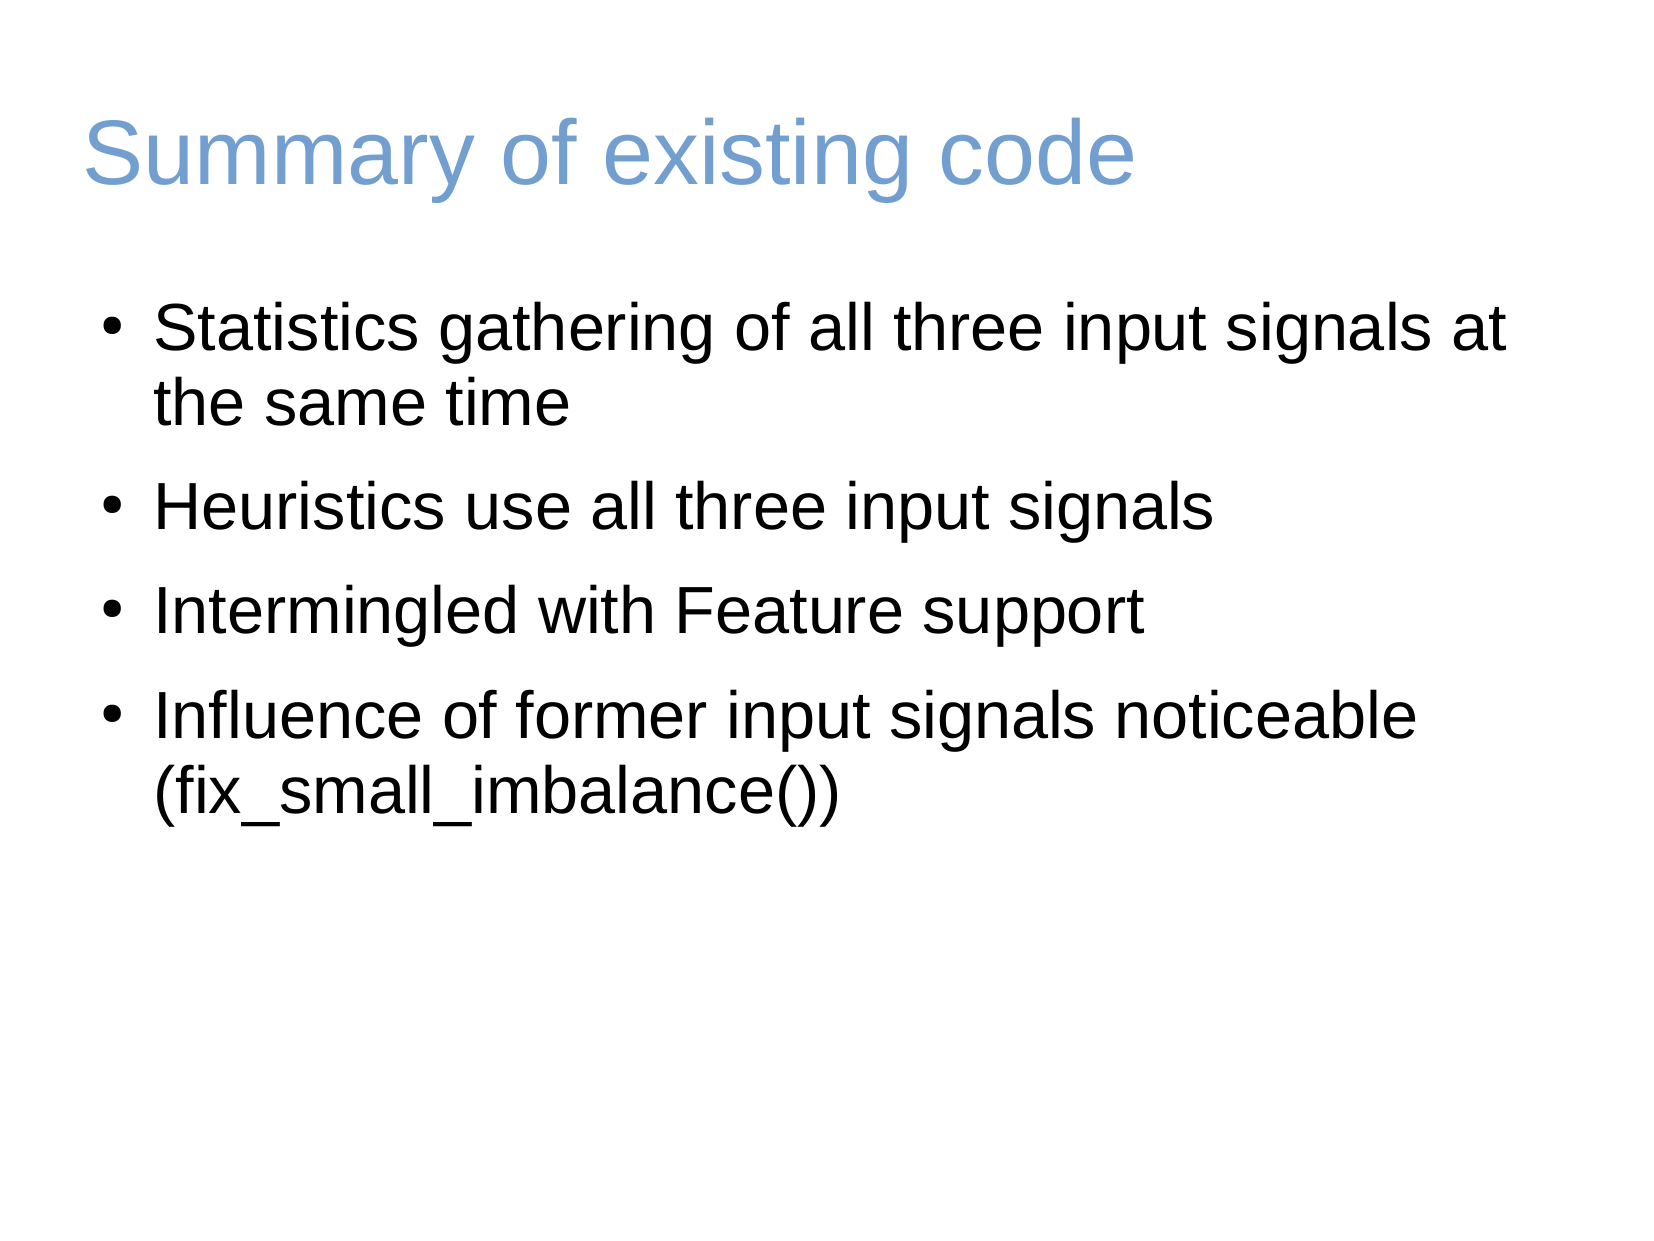

# Summary of existing code
Statistics gathering of all three input signals at the same time
Heuristics use all three input signals
Intermingled with Feature support
Influence of former input signals noticeable (fix_small_imbalance())